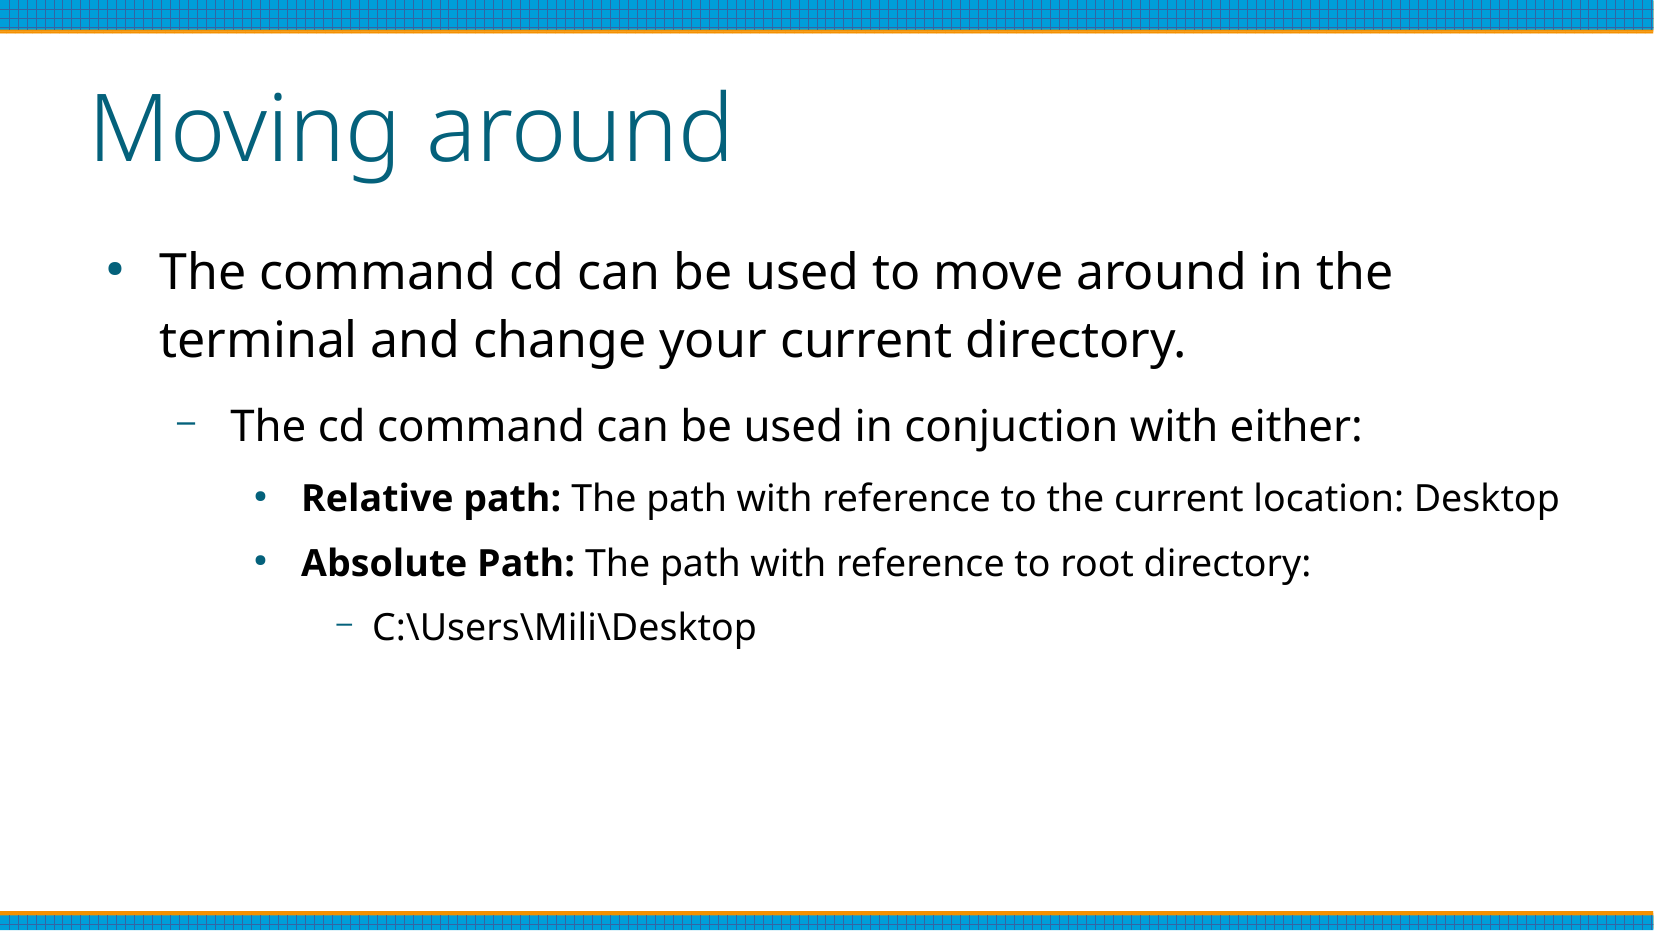

# Moving around
The command cd can be used to move around in the terminal and change your current directory.
The cd command can be used in conjuction with either:
Relative path: The path with reference to the current location: Desktop
Absolute Path: The path with reference to root directory:
C:\Users\Mili\Desktop